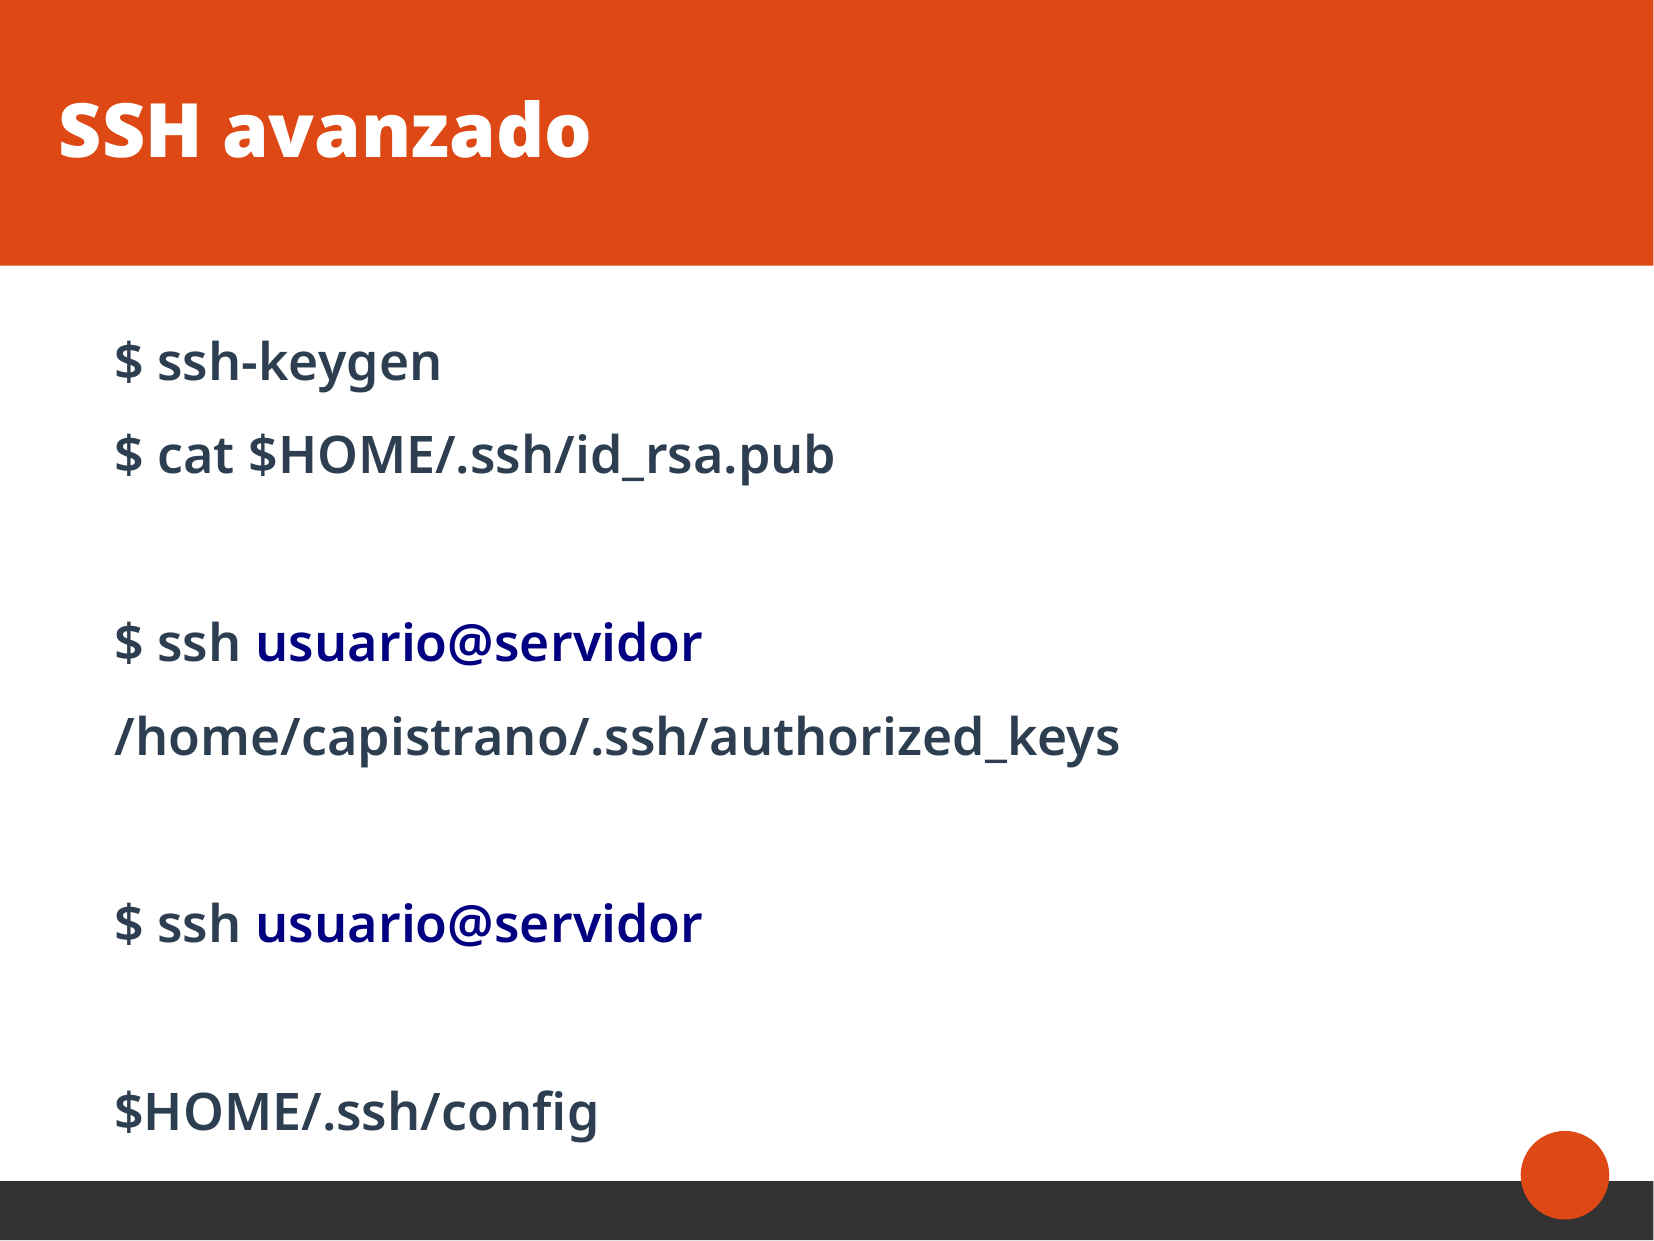

# SSH avanzado
$ ssh-keygen
$ cat $HOME/.ssh/id_rsa.pub
$ ssh usuario@servidor
/home/capistrano/.ssh/authorized_keys
$ ssh usuario@servidor
$HOME/.ssh/config